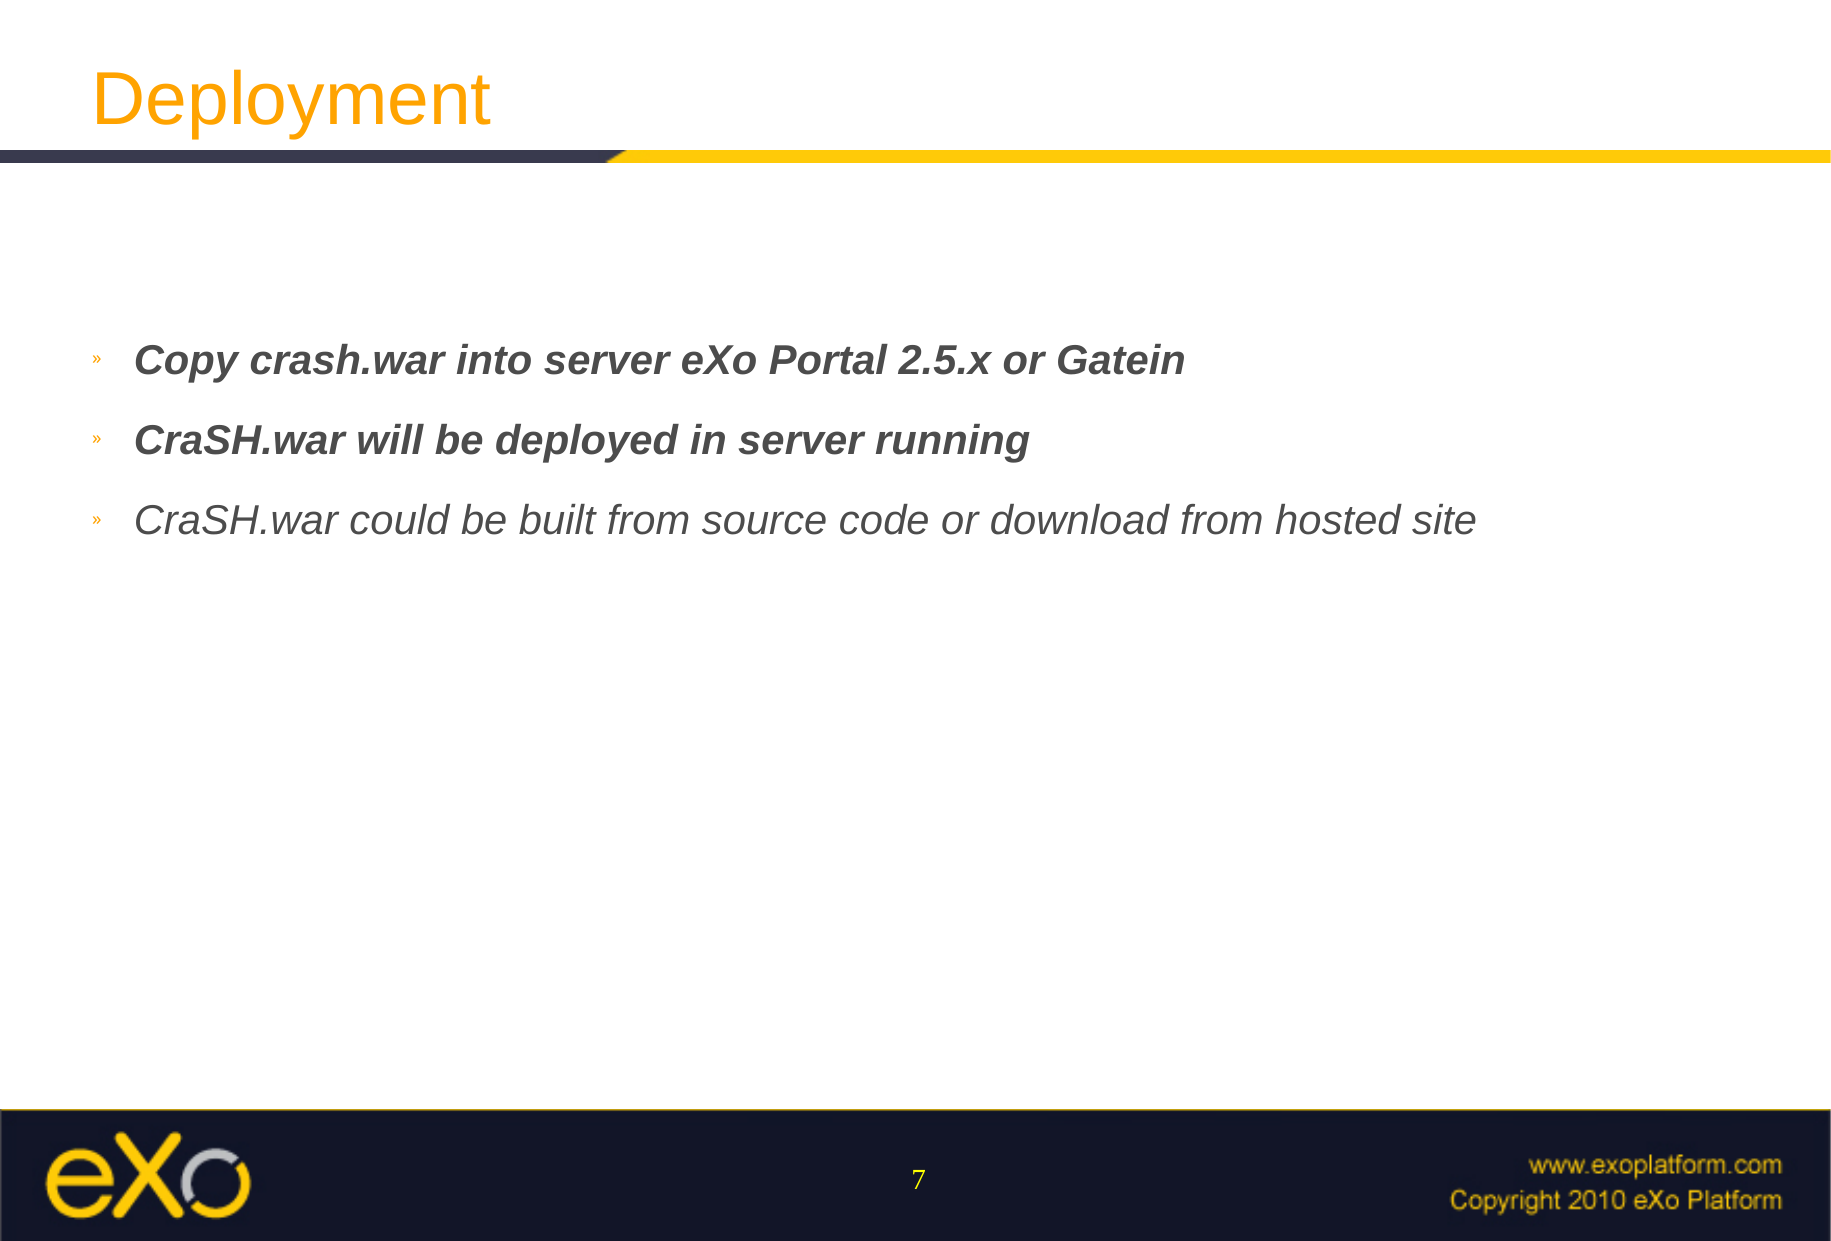

Deployment
Copy crash.war into server eXo Portal 2.5.x or Gatein
CraSH.war will be deployed in server running
CraSH.war could be built from source code or download from hosted site